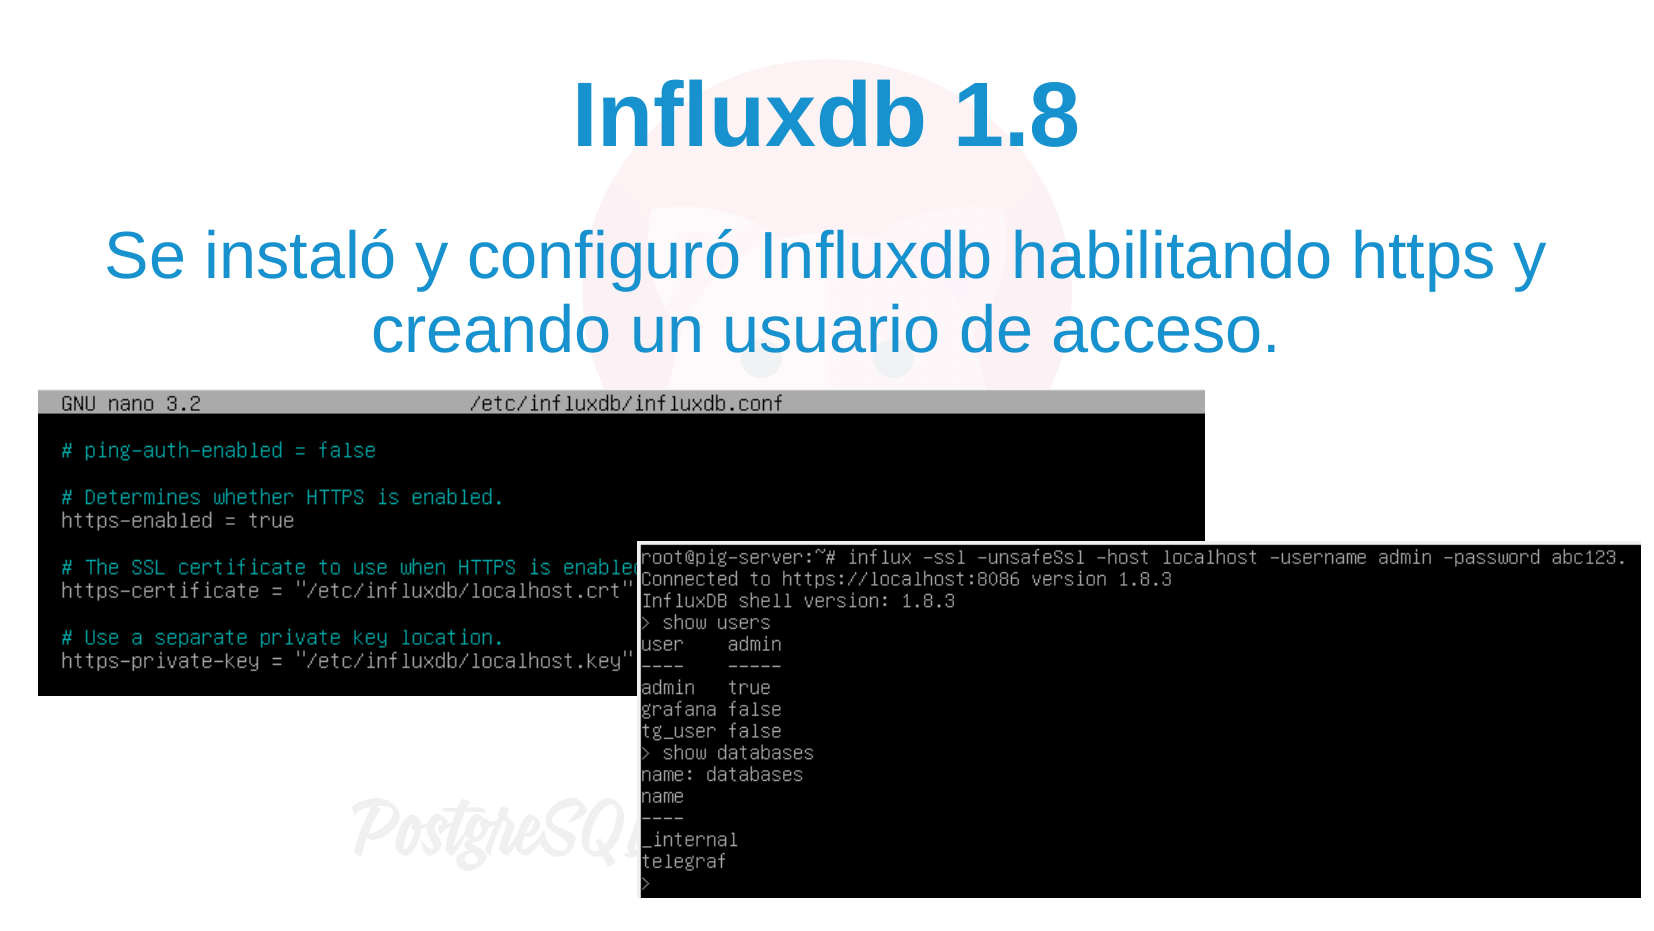

# Influxdb 1.8
Se instaló y configuró Influxdb habilitando https y creando un usuario de acceso.